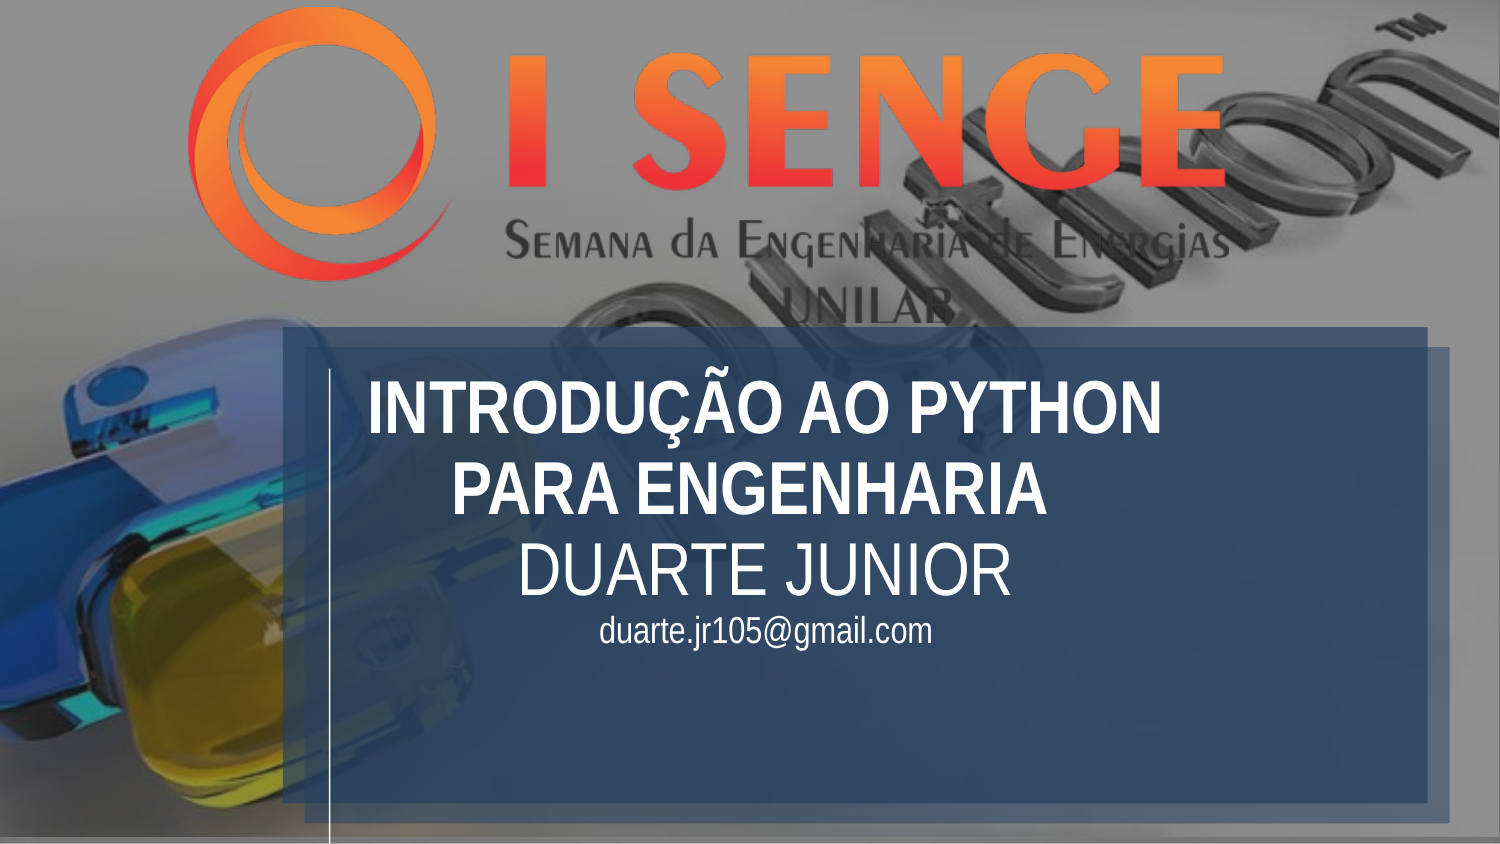

Introdução ao Python para engenharia
duarte junior
Duarte.jr105@gmail.com